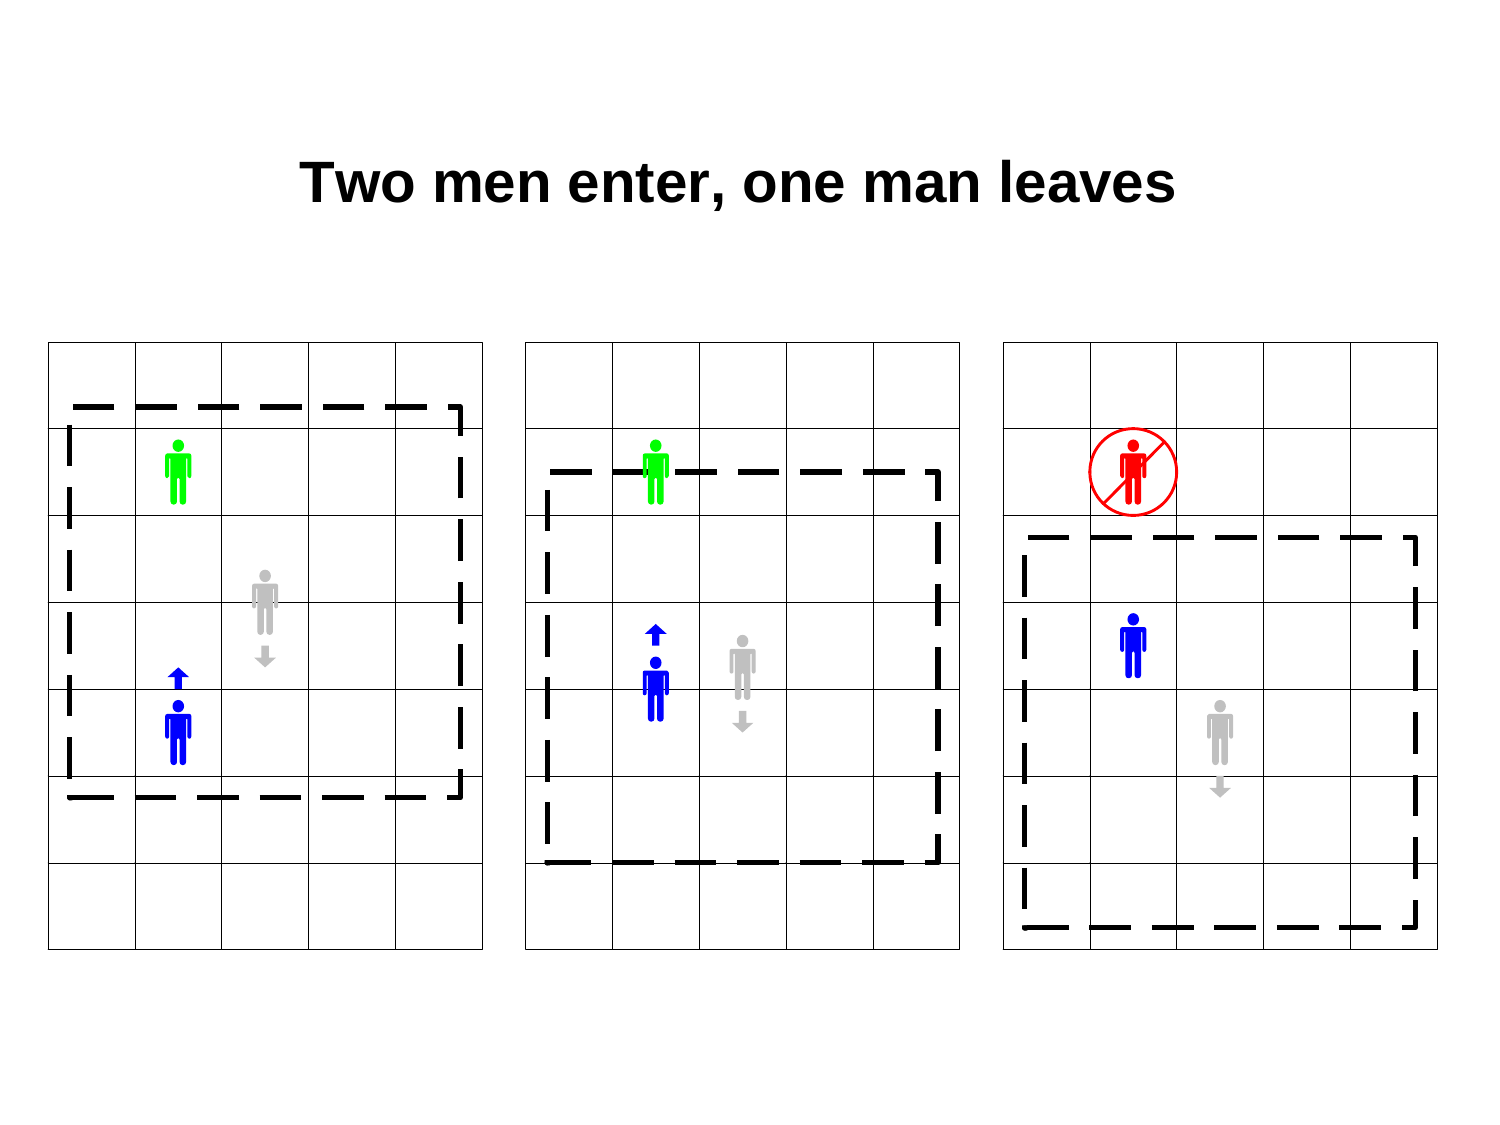

# Two men enter, one man leaves